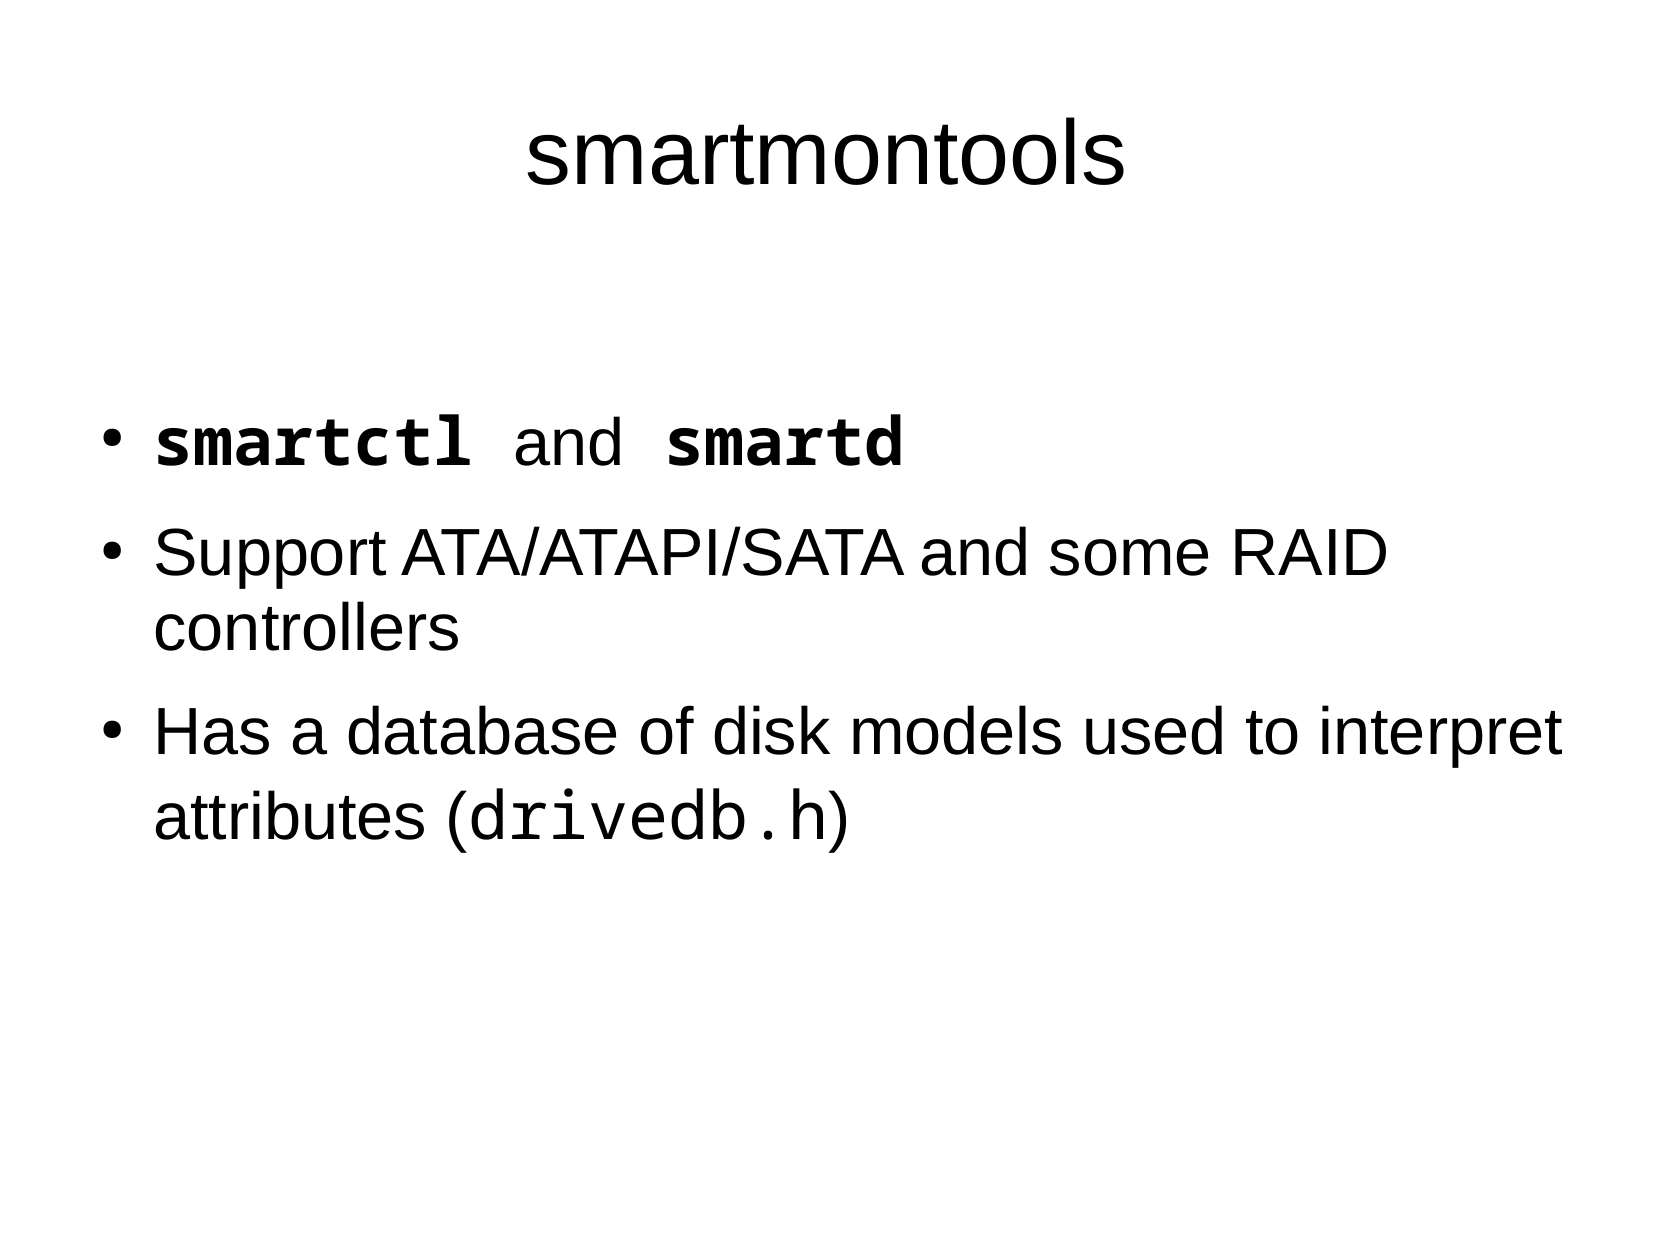

# smartmontools
smartctl and smartd
Support ATA/ATAPI/SATA and some RAID controllers
Has a database of disk models used to interpret attributes (drivedb.h)